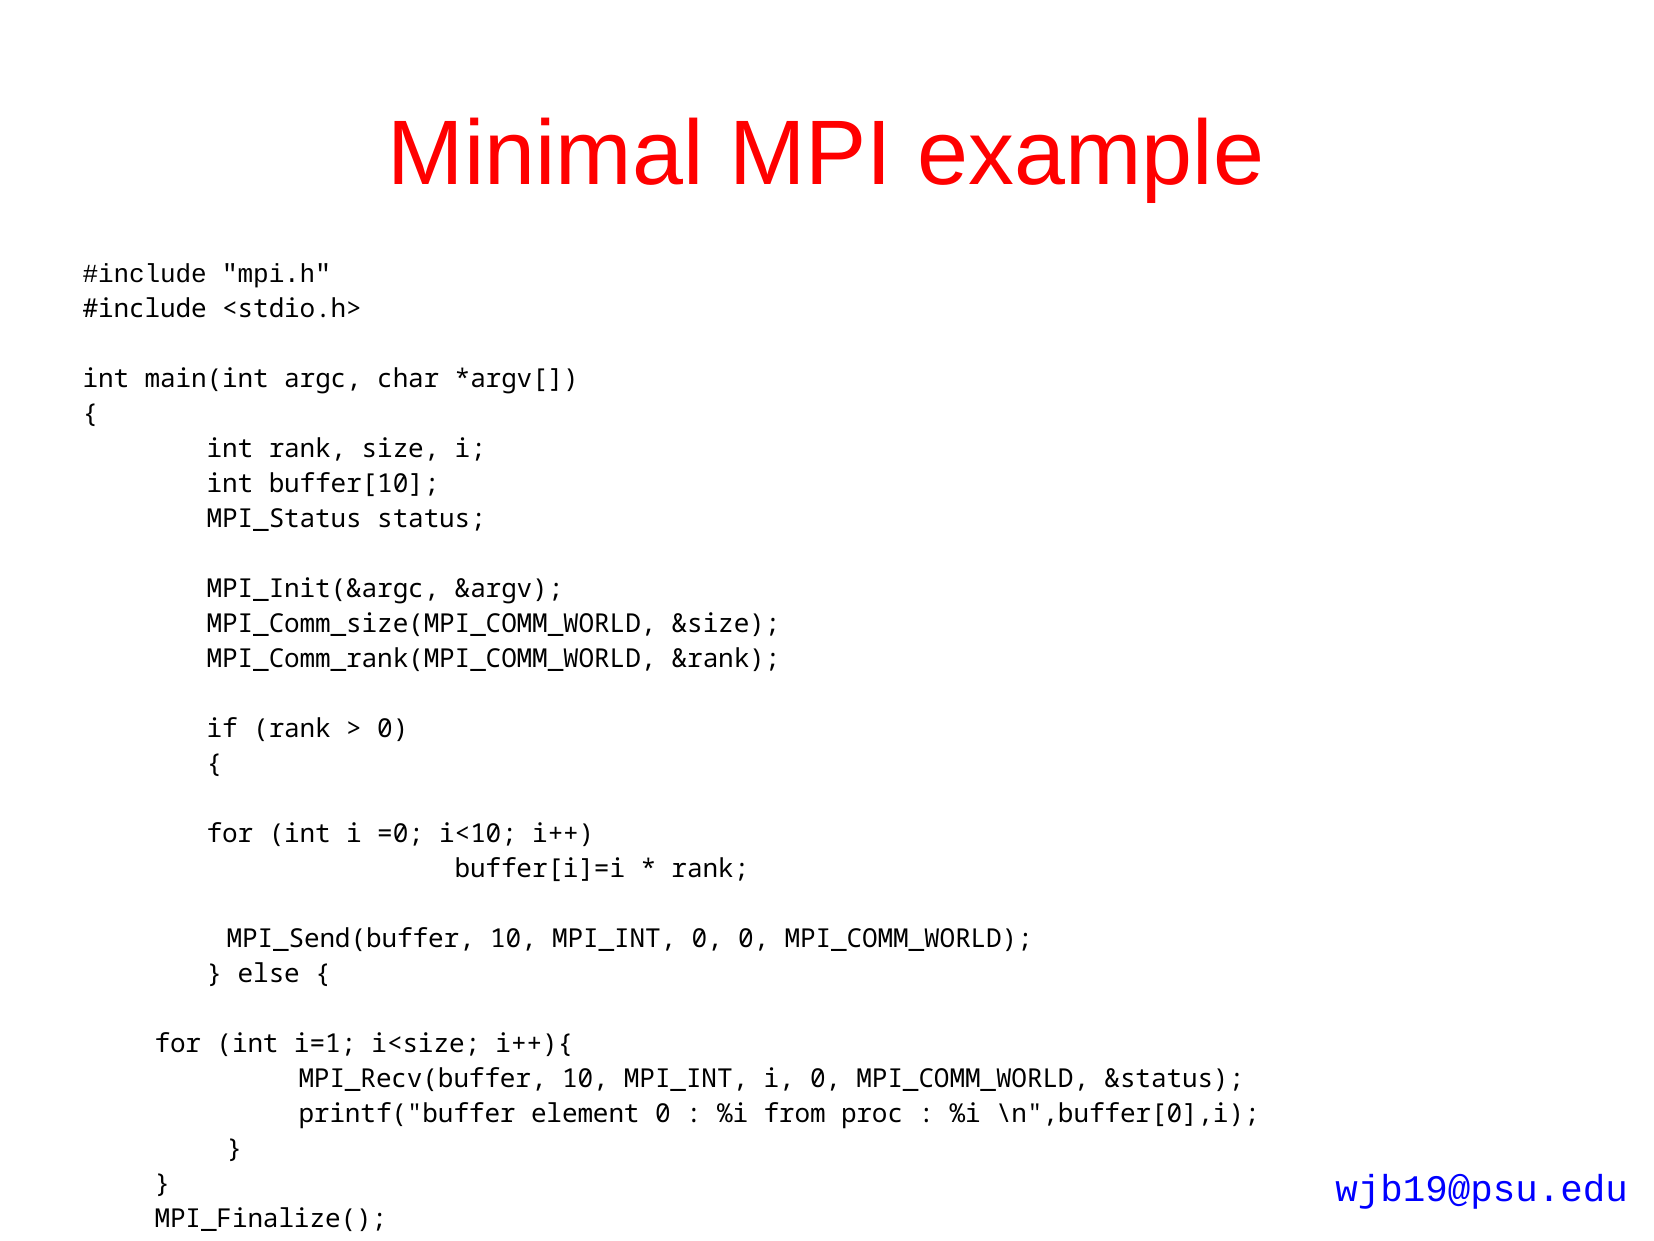

# Minimal MPI example
#include "mpi.h"
#include <stdio.h>
int main(int argc, char *argv[])
{
 int rank, size, i;
 int buffer[10];
 MPI_Status status;
 MPI_Init(&argc, &argv);
 MPI_Comm_size(MPI_COMM_WORLD, &size);
 MPI_Comm_rank(MPI_COMM_WORLD, &rank);
 if (rank > 0)
 {
 for (int i =0; i<10; i++)
 buffer[i]=i * rank;
 	MPI_Send(buffer, 10, MPI_INT, 0, 0, MPI_COMM_WORLD);
 } else {
 		for (int i=1; i<size; i++){
 	MPI_Recv(buffer, 10, MPI_INT, i, 0, MPI_COMM_WORLD, &status);
 	printf("buffer element 0 : %i from proc : %i \n",buffer[0],i);
 	}
 	}
 	MPI_Finalize();
 	return 0;
}
wjb19@psu.edu